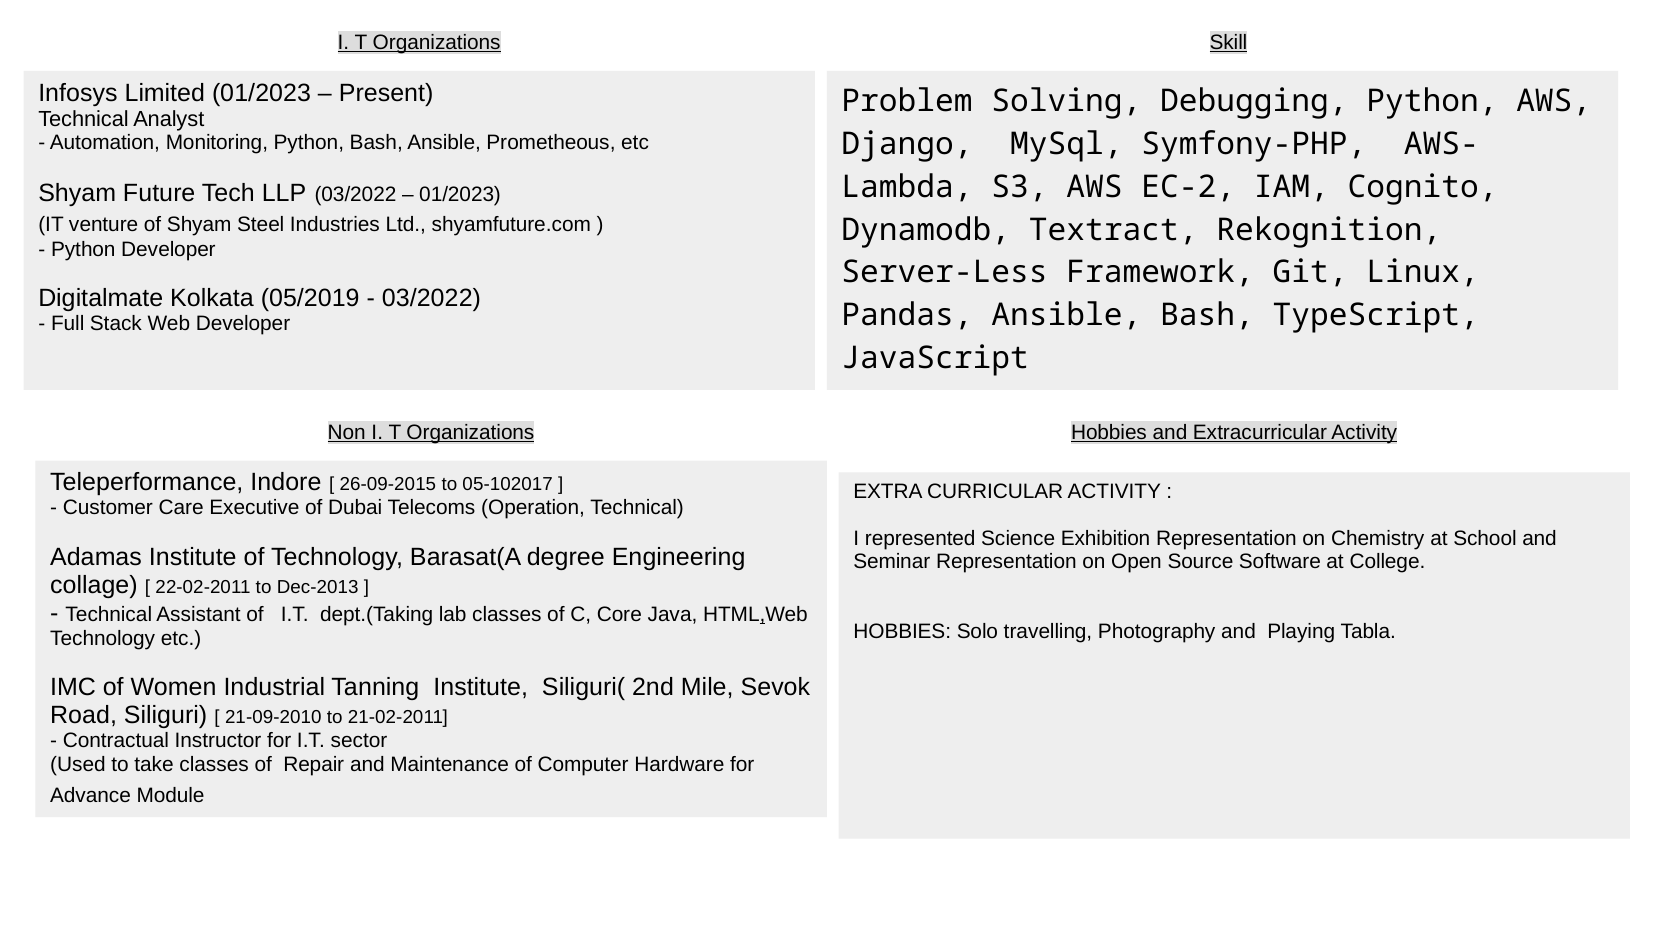

I. T Organizations
Skill
Infosys Limited (01/2023 – Present)
Technical Analyst
- Automation, Monitoring, Python, Bash, Ansible, Prometheous, etc
Shyam Future Tech LLP (03/2022 – 01/2023)
(IT venture of Shyam Steel Industries Ltd., shyamfuture.com )
- Python Developer
Digitalmate Kolkata (05/2019 - 03/2022)
- Full Stack Web Developer
Problem Solving, Debugging, Python, AWS, Django, MySql, Symfony-PHP, AWS-Lambda, S3, AWS EC-2, IAM, Cognito, Dynamodb, Textract, Rekognition,
Server-Less Framework, Git, Linux, Pandas, Ansible, Bash, TypeScript, JavaScript
Non I. T Organizations
Hobbies and Extracurricular Activity
Teleperformance, Indore [ 26-09-2015 to 05-102017 ]
- Customer Care Executive of Dubai Telecoms (Operation, Technical)
Adamas Institute of Technology, Barasat(A degree Engineering collage) [ 22-02-2011 to Dec-2013 ]
- Technical Assistant of I.T. dept.(Taking lab classes of C, Core Java, HTML,Web Technology etc.)
IMC of Women Industrial Tanning Institute, Siliguri( 2nd Mile, Sevok Road, Siliguri) [ 21-09-2010 to 21-02-2011]
- Contractual Instructor for I.T. sector
(Used to take classes of Repair and Maintenance of Computer Hardware for Advance Module
EXTRA CURRICULAR ACTIVITY :
I represented Science Exhibition Representation on Chemistry at School and Seminar Representation on Open Source Software at College.
HOBBIES: Solo travelling, Photography and Playing Tabla.